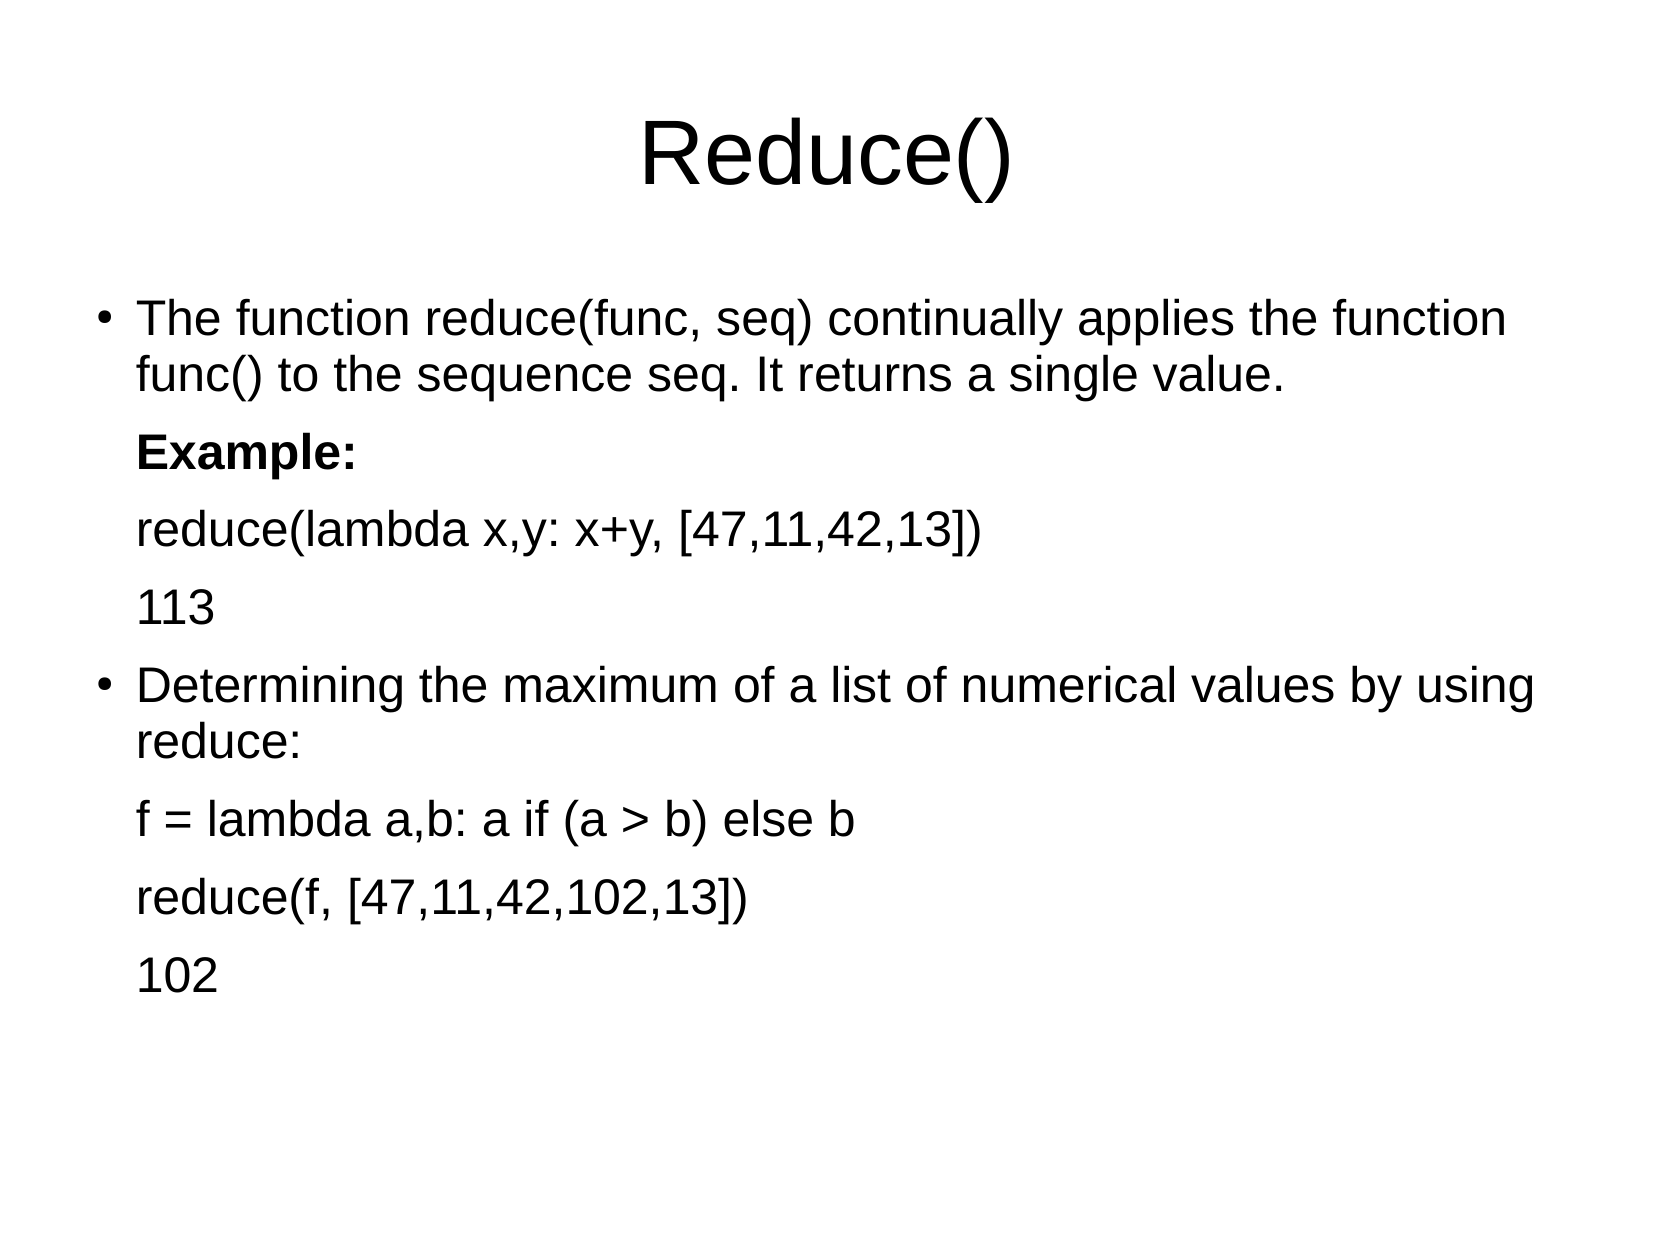

# Reduce()
The function reduce(func, seq) continually applies the function func() to the sequence seq. It returns a single value.
Example:
reduce(lambda x,y: x+y, [47,11,42,13])
113
Determining the maximum of a list of numerical values by using reduce:
f = lambda a,b: a if (a > b) else b
reduce(f, [47,11,42,102,13])
102